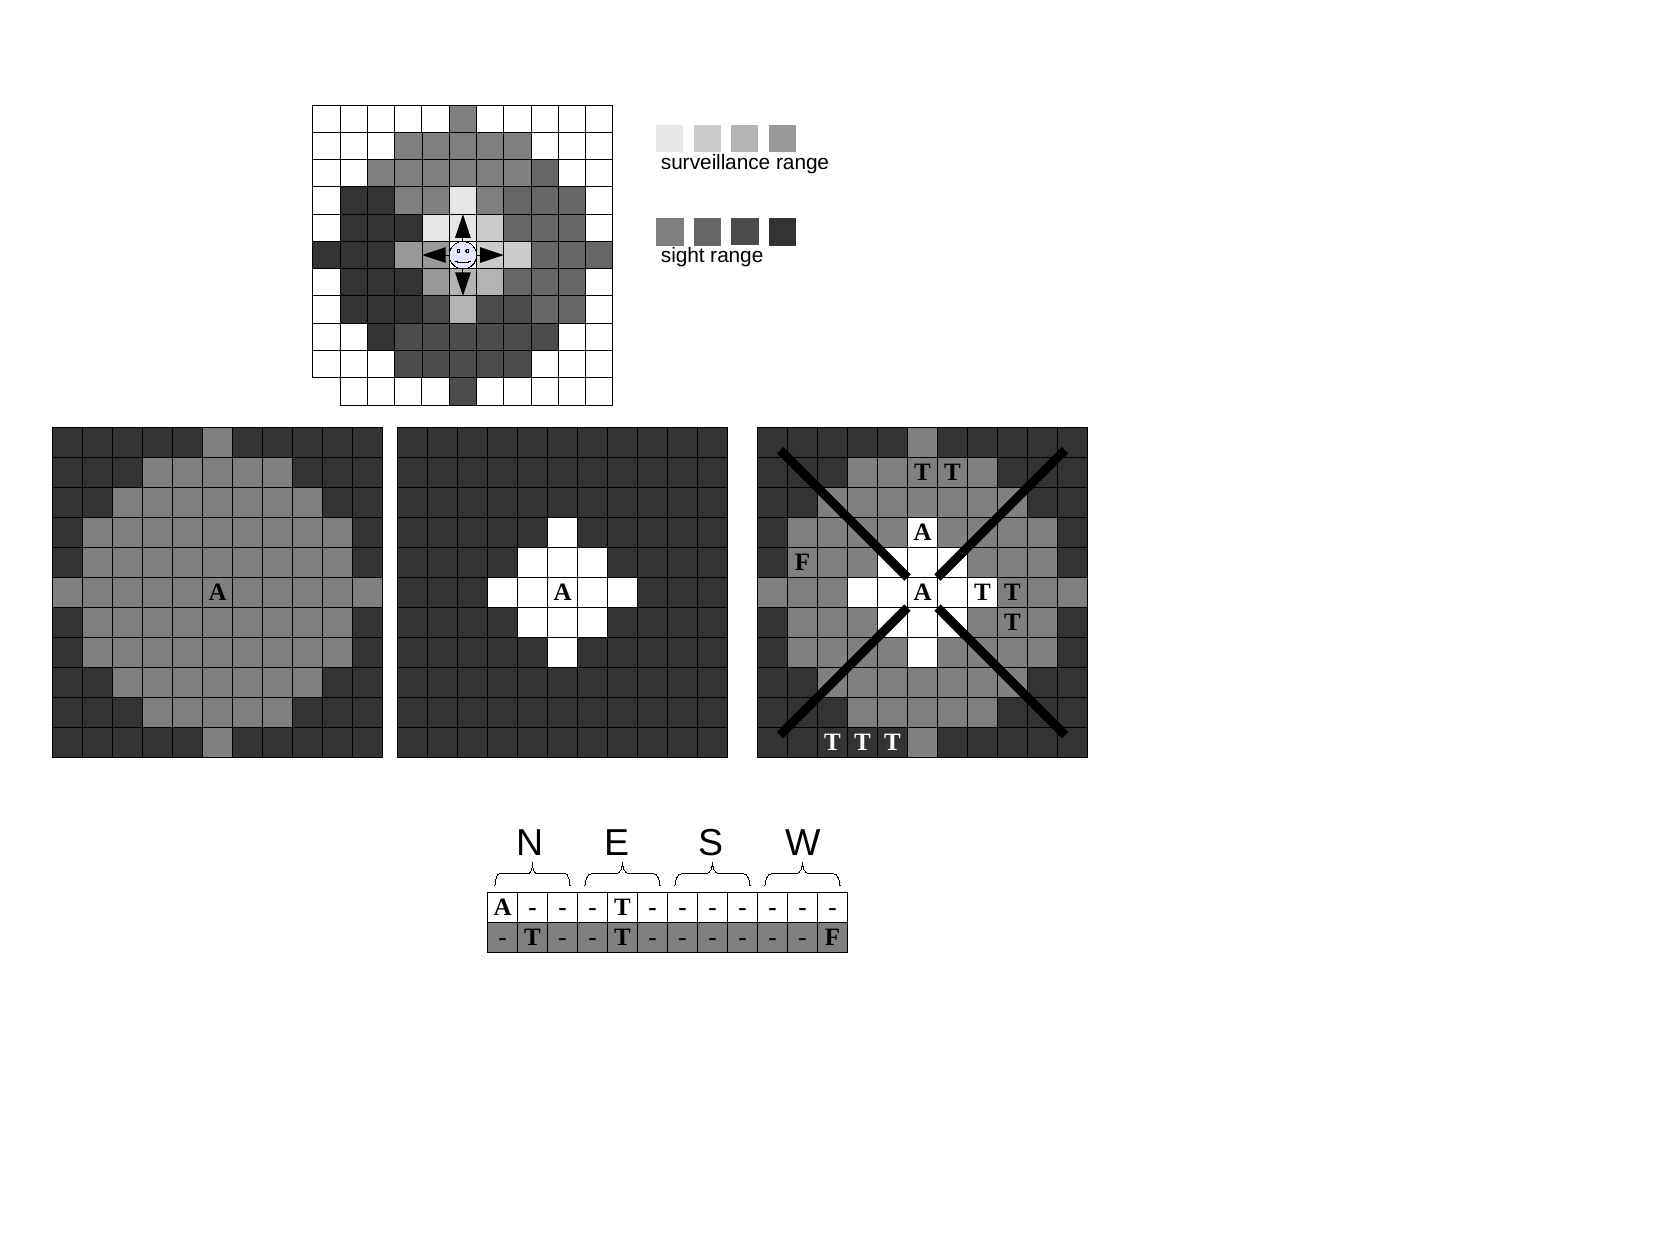

surveillance range
North
sight range
South
T
T
A
F
A
A
A
T
T
T
T
T
T
N
E
S
W
A
-
-
-
T
-
-
-
-
-
-
-
-
T
-
-
T
-
-
-
-
-
-
F